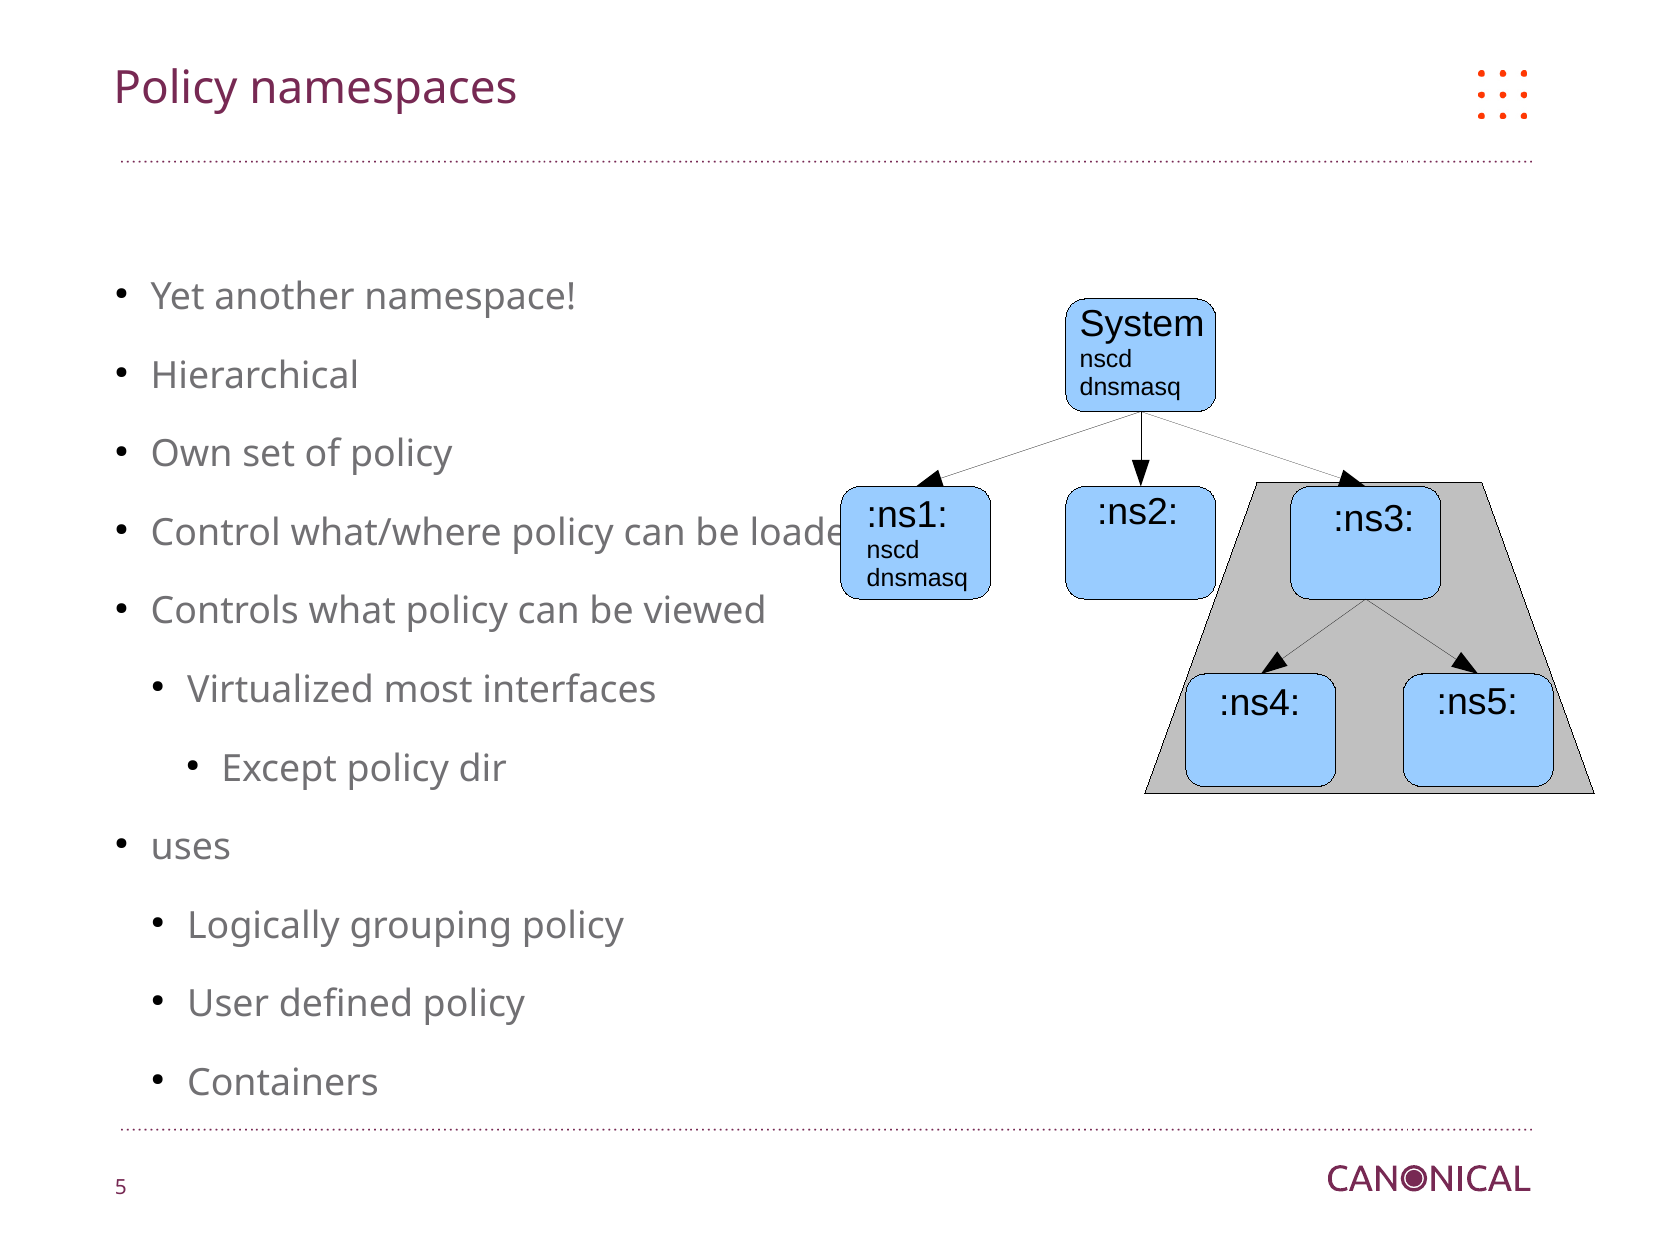

# Policy namespaces
Yet another namespace!
Hierarchical
Own set of policy
Control what/where policy can be loaded
Controls what policy can be viewed
Virtualized most interfaces
Except policy dir
uses
Logically grouping policy
User defined policy
Containers
System
nscd
dnsmasq
:ns2:
:ns1:
nscd
dnsmasq
:ns3:
:ns5:
:ns4: